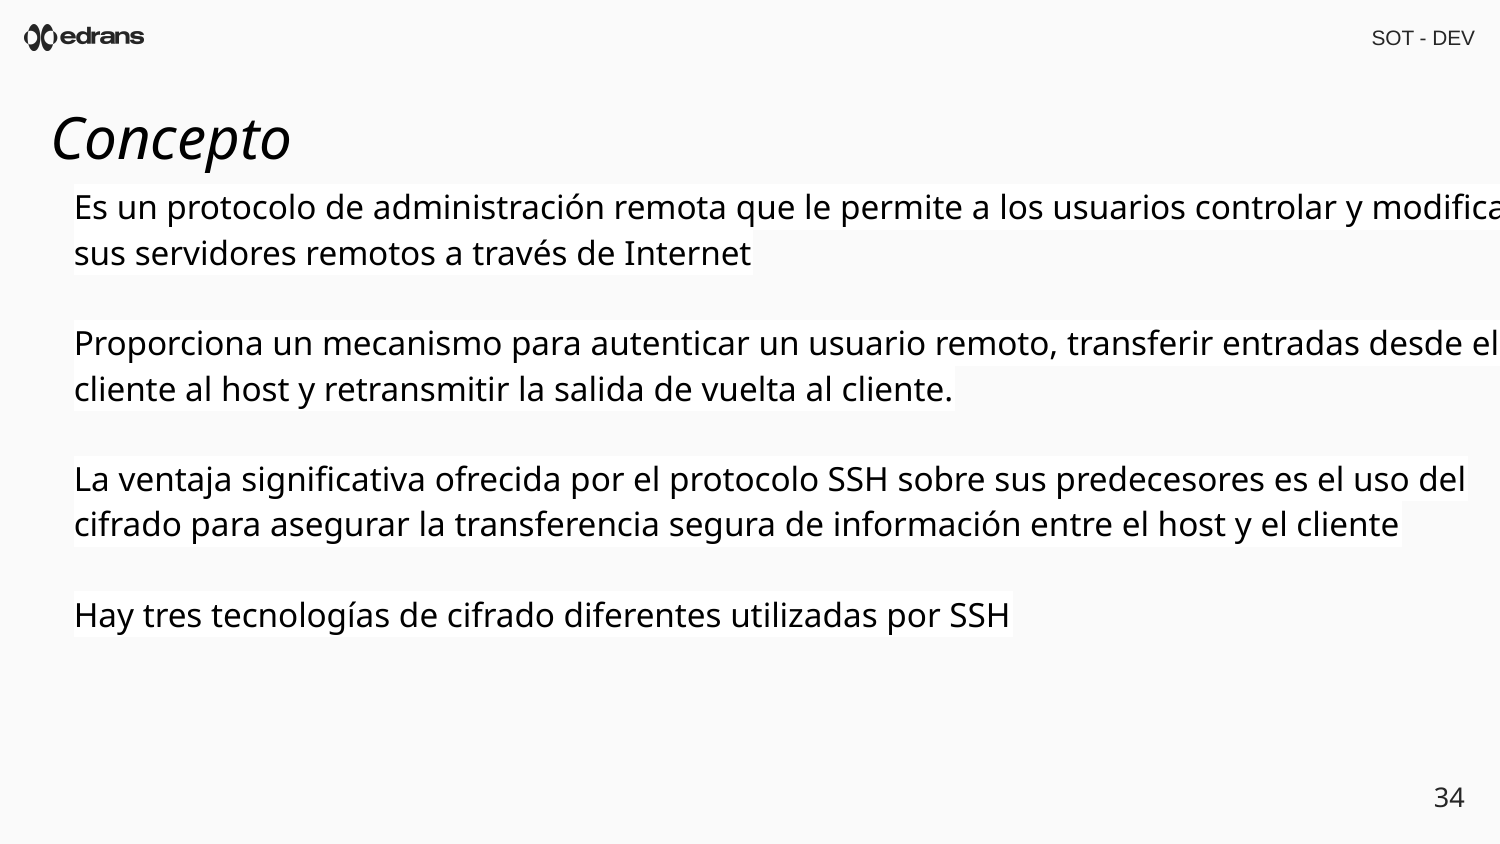

SOT - DEV
Concepto
Es un protocolo de administración remota que le permite a los usuarios controlar y modificar sus servidores remotos a través de Internet
Proporciona un mecanismo para autenticar un usuario remoto, transferir entradas desde el cliente al host y retransmitir la salida de vuelta al cliente.
La ventaja significativa ofrecida por el protocolo SSH sobre sus predecesores es el uso del cifrado para asegurar la transferencia segura de información entre el host y el cliente
Hay tres tecnologías de cifrado diferentes utilizadas por SSH